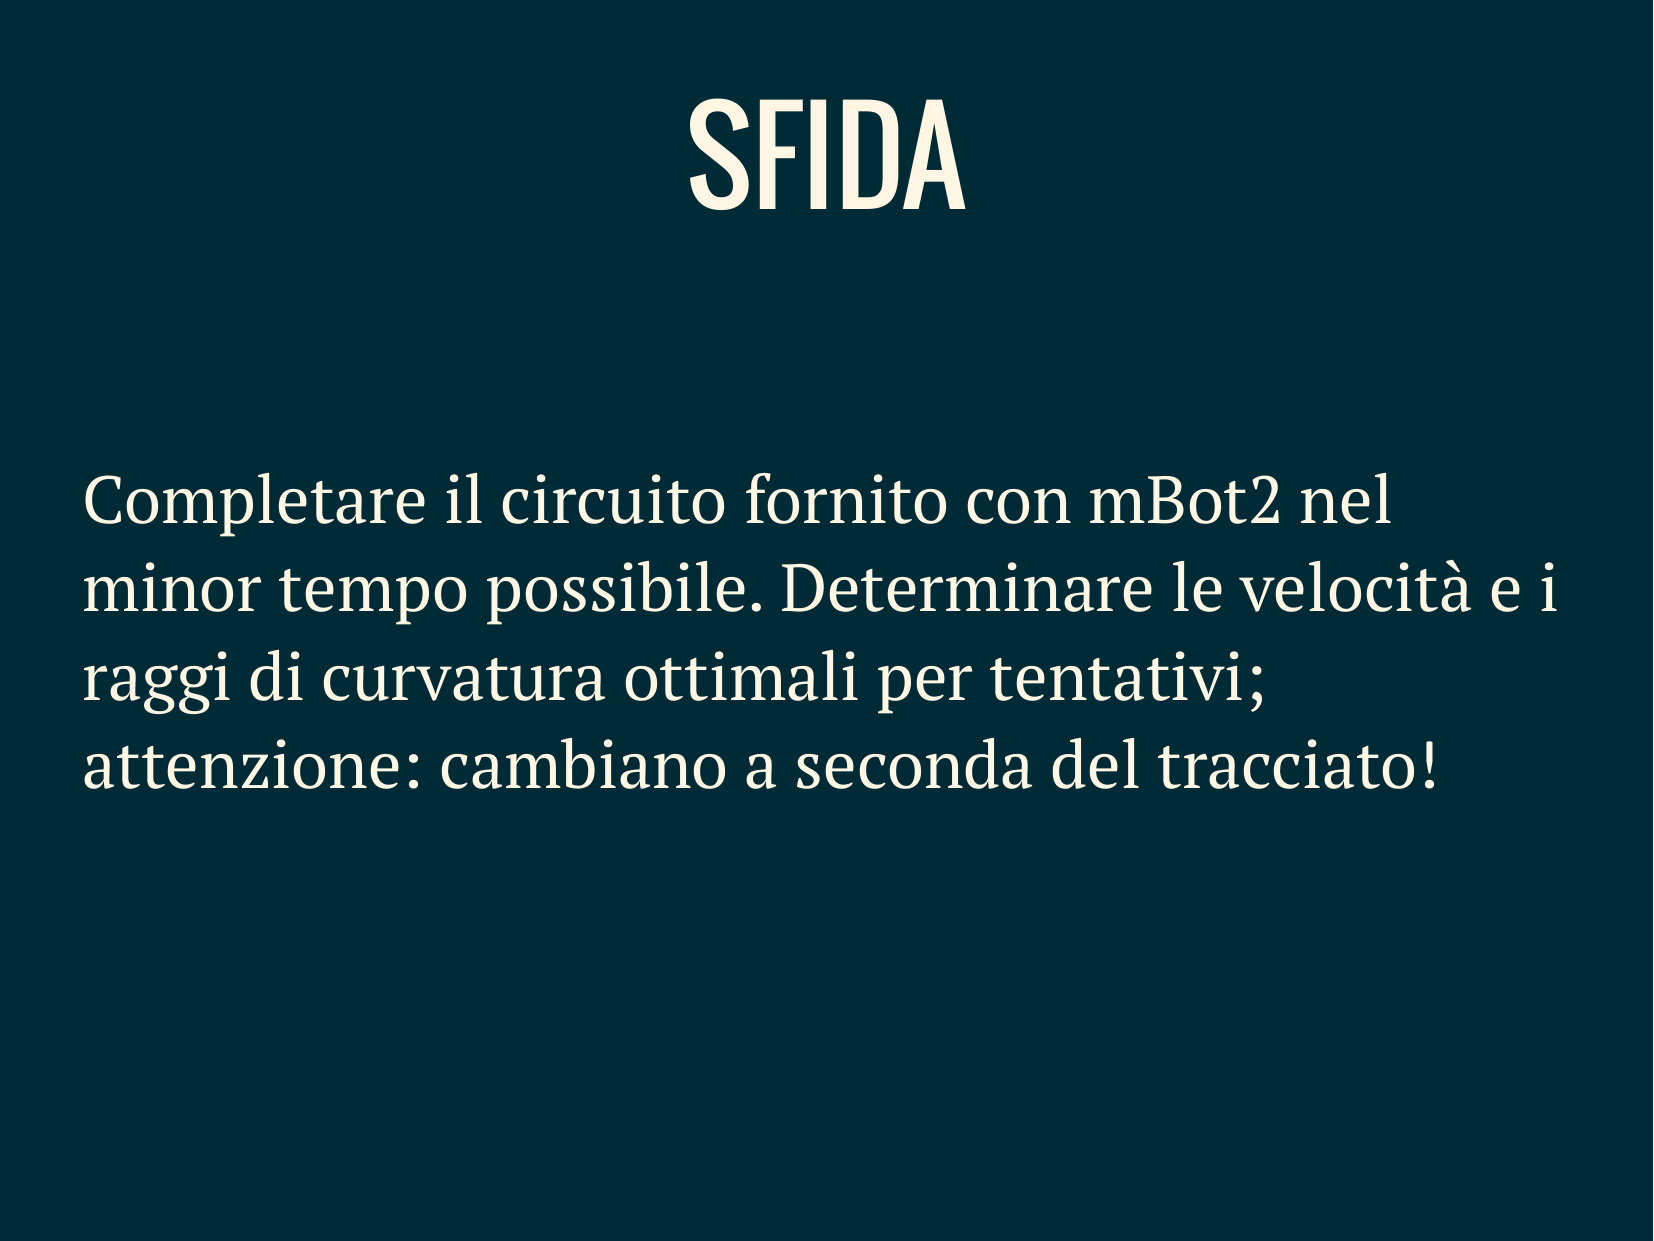

# Sfida
Completare il circuito fornito con mBot2 nel minor tempo possibile. Determinare le velocità e i raggi di curvatura ottimali per tentativi; attenzione: cambiano a seconda del tracciato!